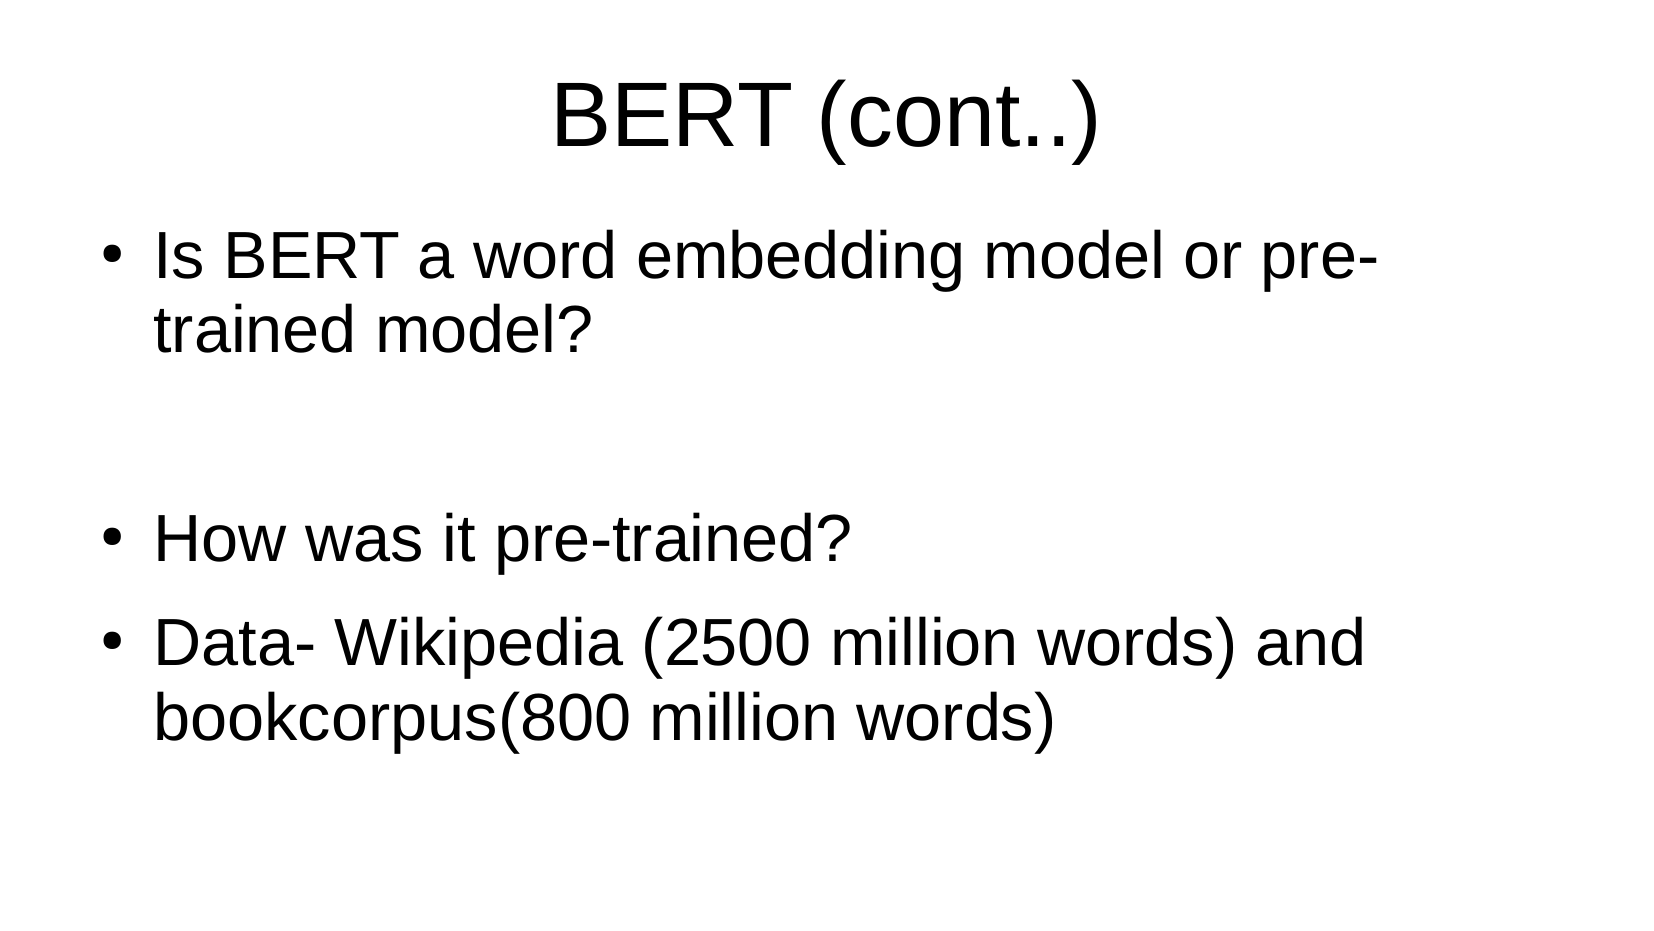

# BERT (cont..)
Is BERT a word embedding model or pre-trained model?
How was it pre-trained?
Data- Wikipedia (2500 million words) and bookcorpus(800 million words)